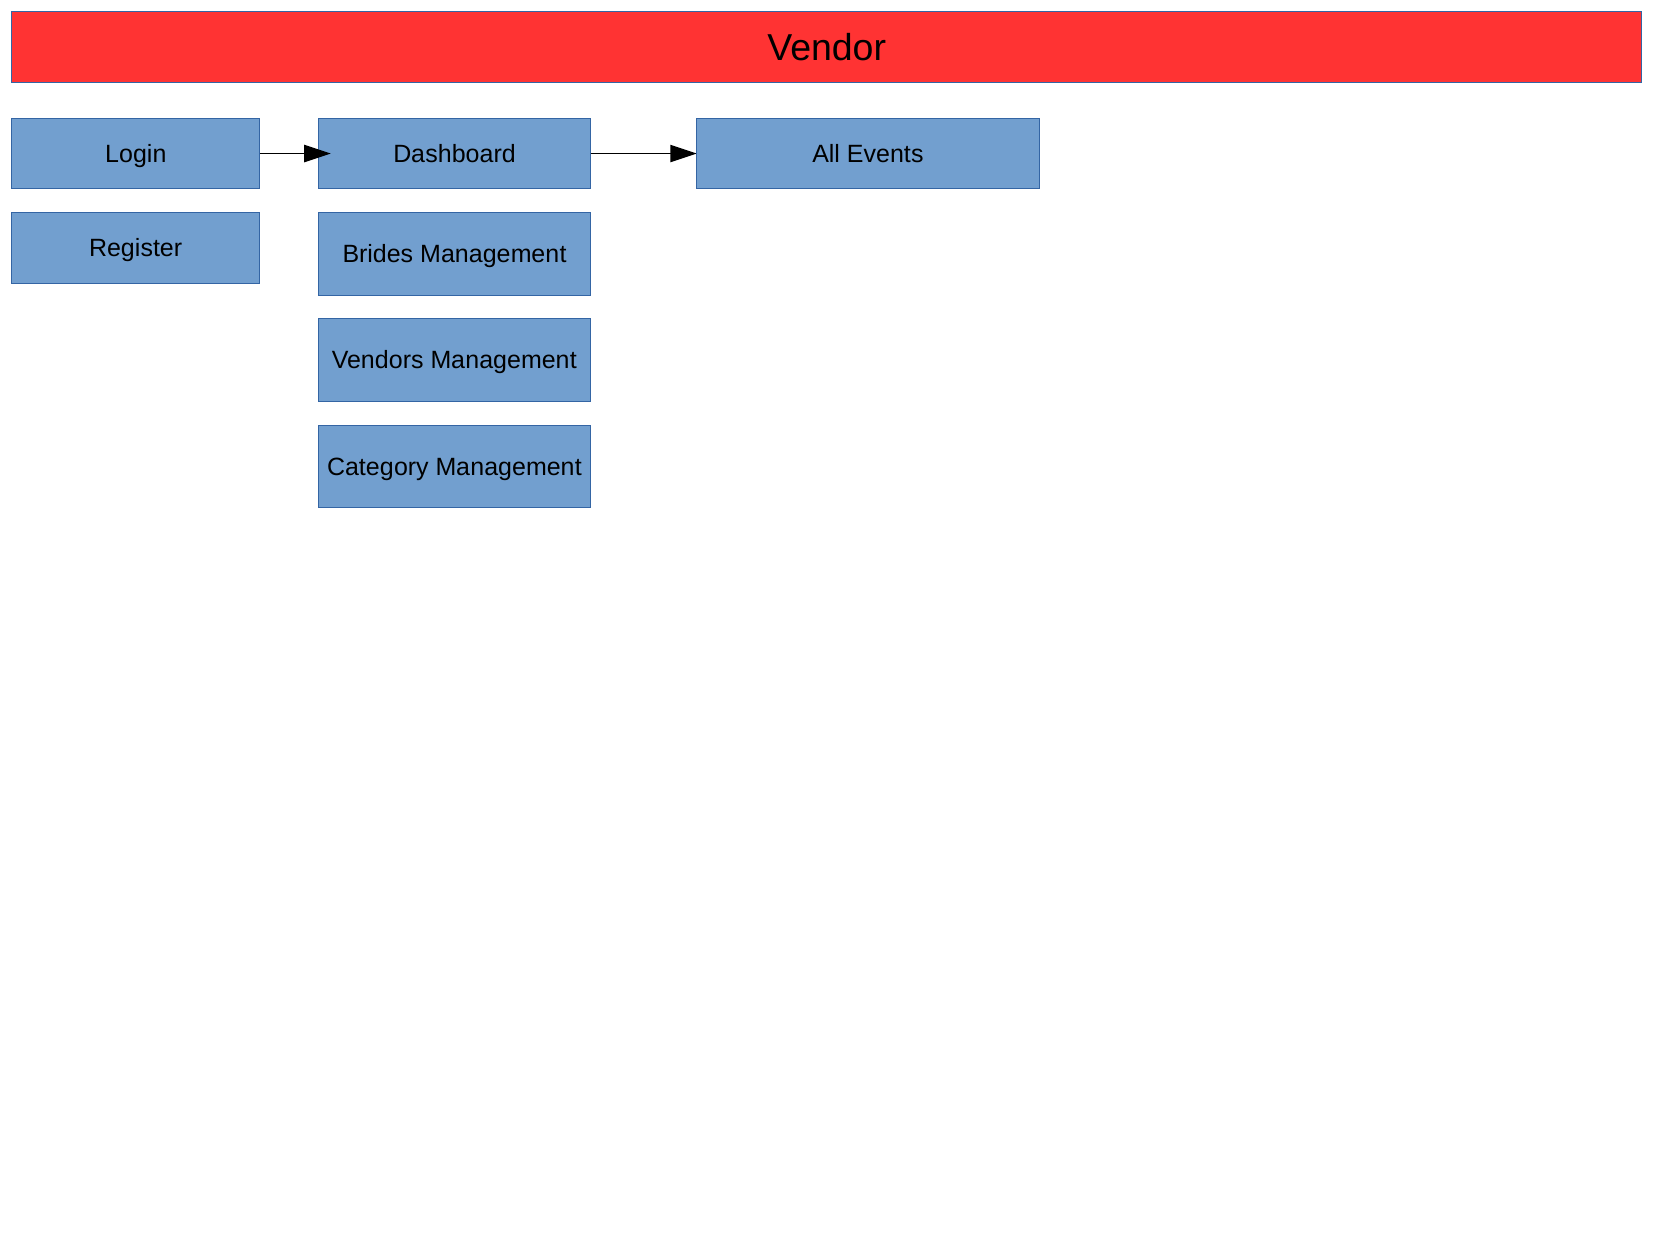

Vendor
Login
Dashboard
All Events
Register
Brides Management
Vendors Management
Category Management